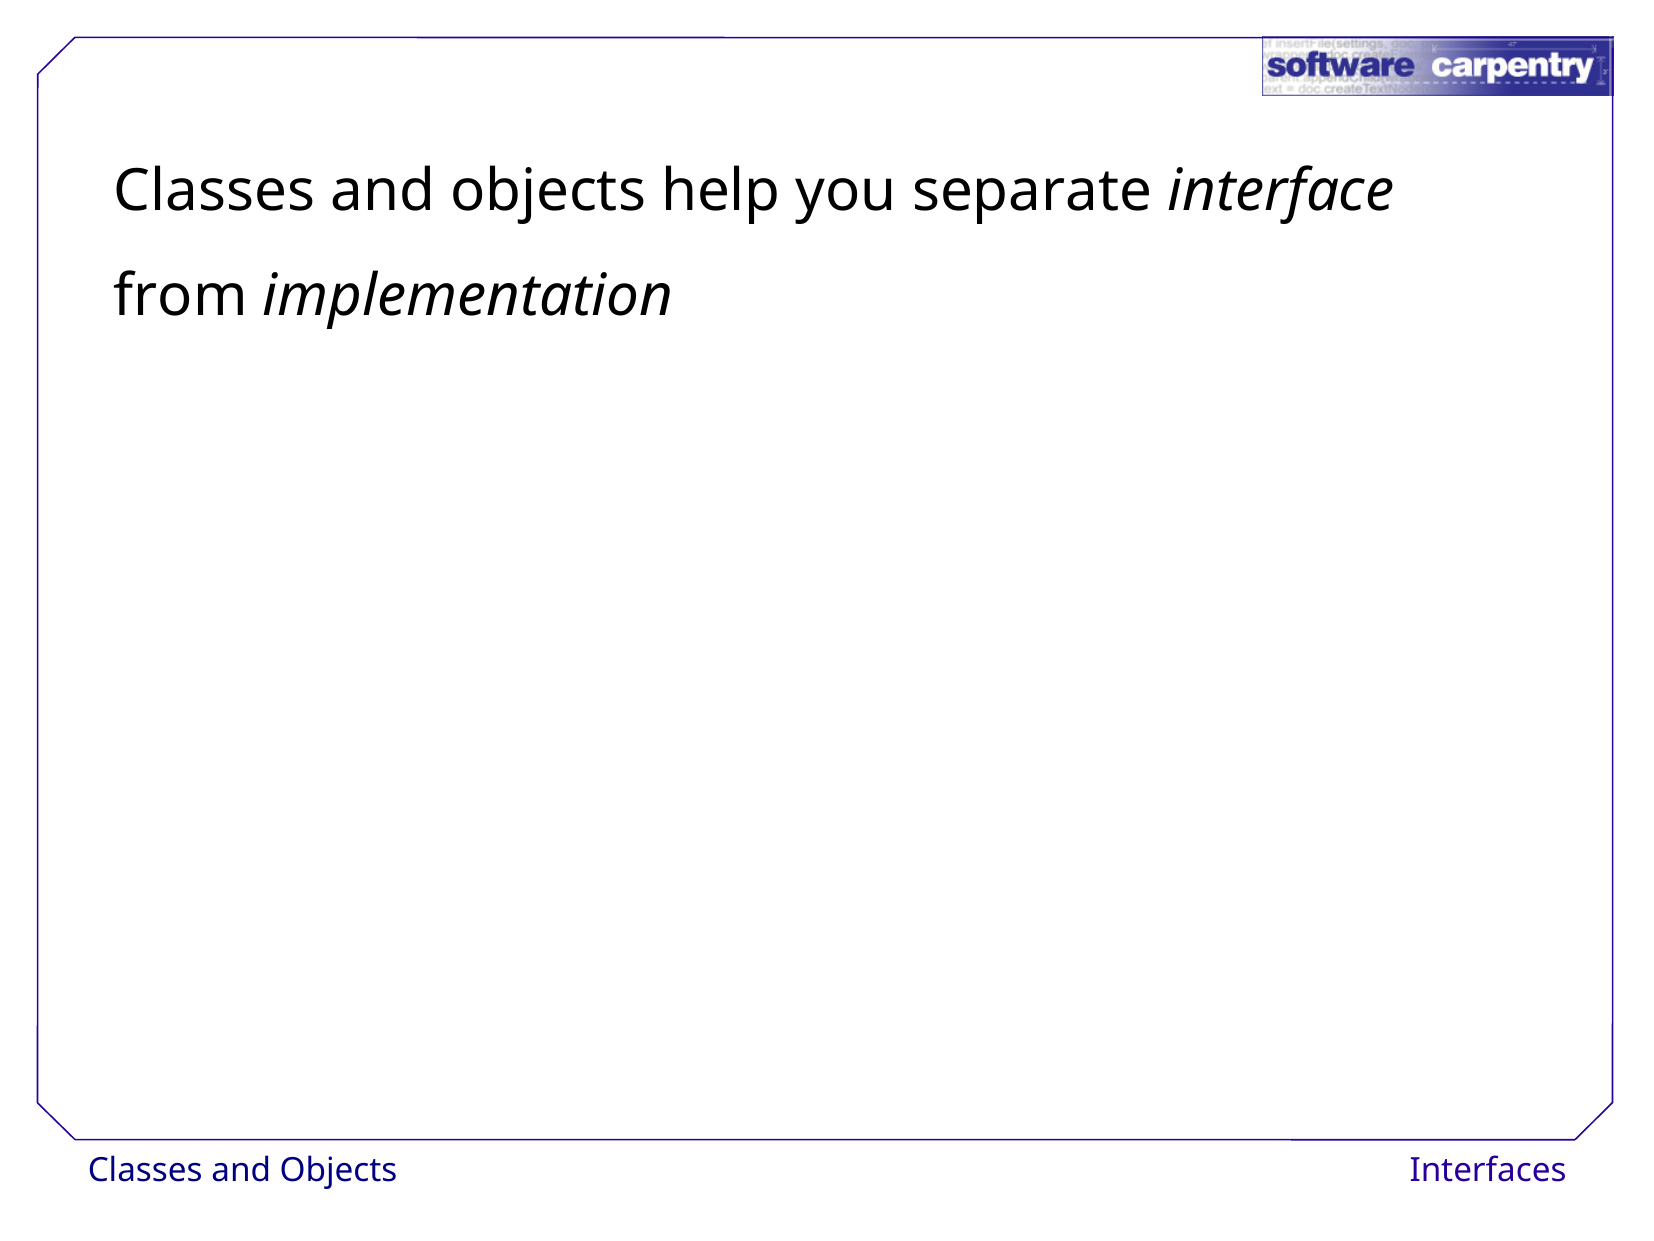

Classes and objects help you separate interface
from implementation